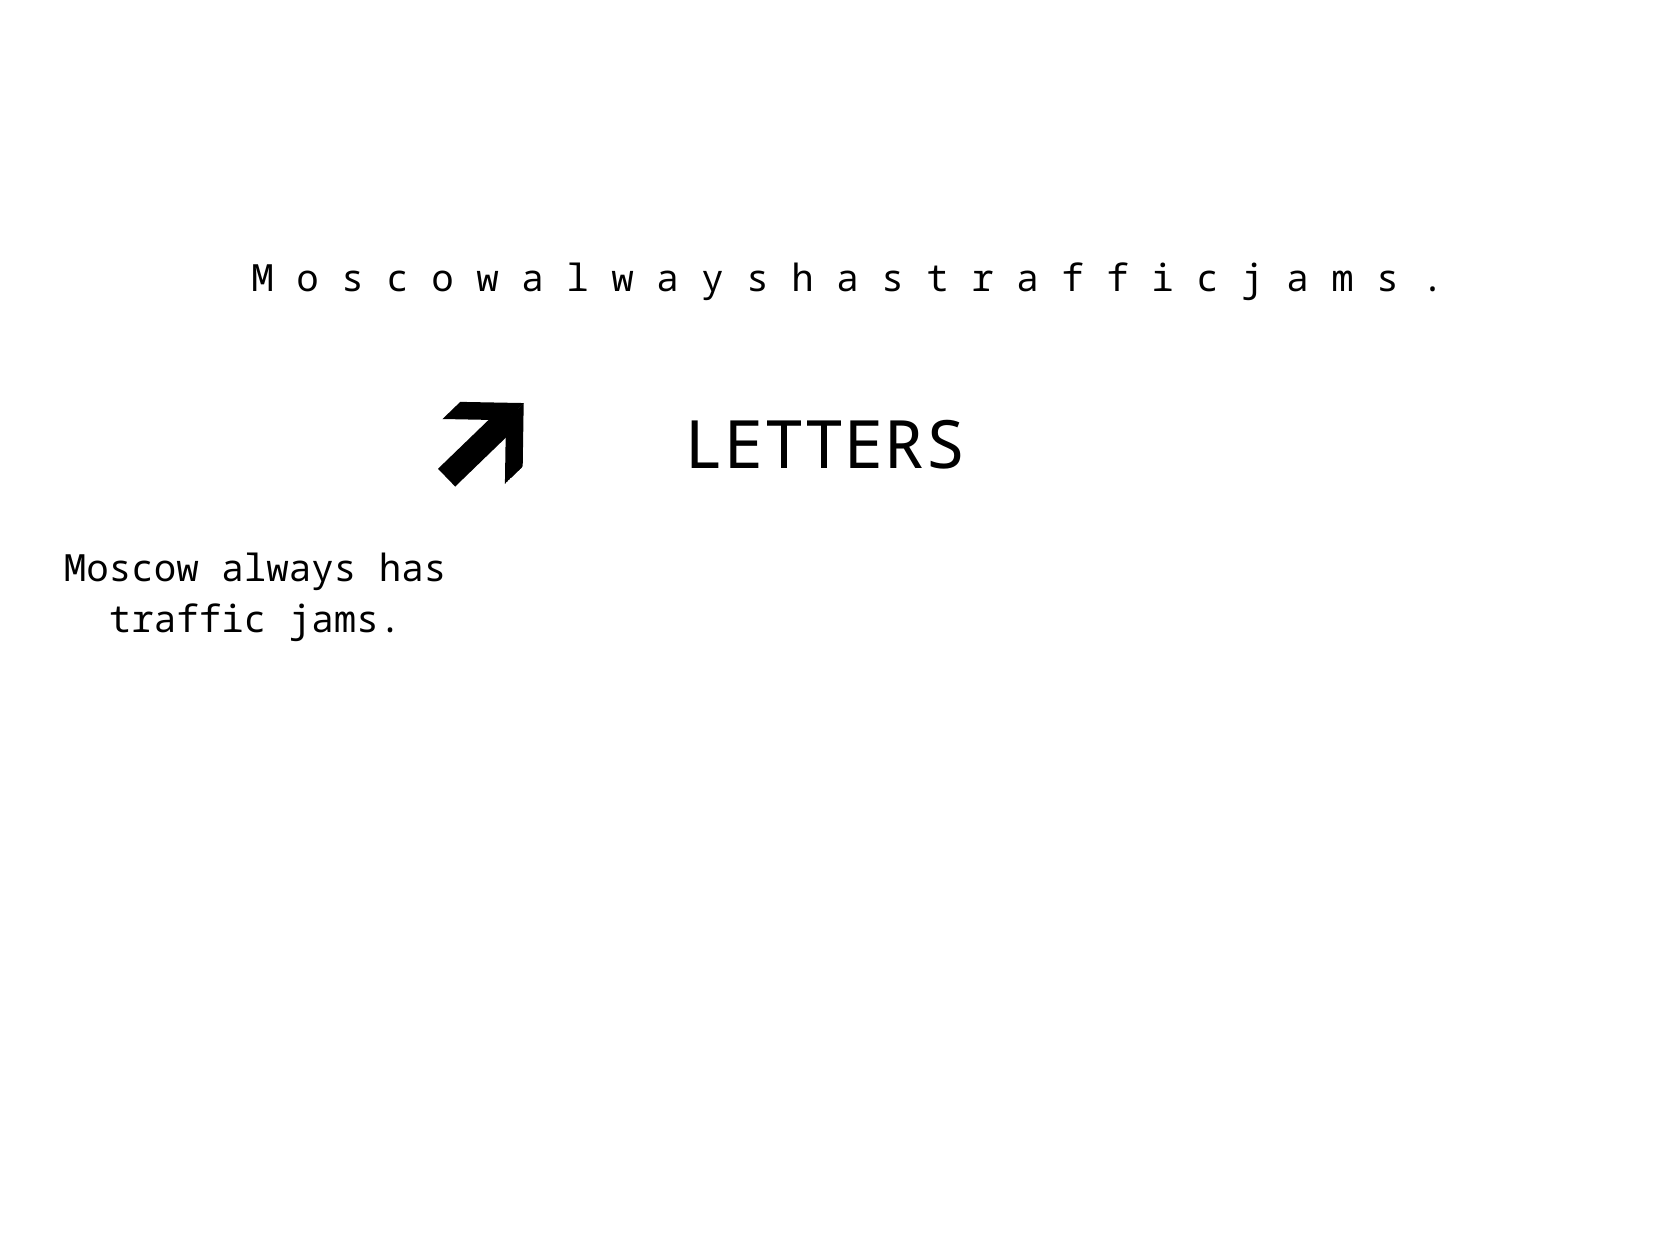

M o s c o w a l w a y s h a s t r a f f i c j a m s .
LETTERS
# Moscow always has traffic jams.